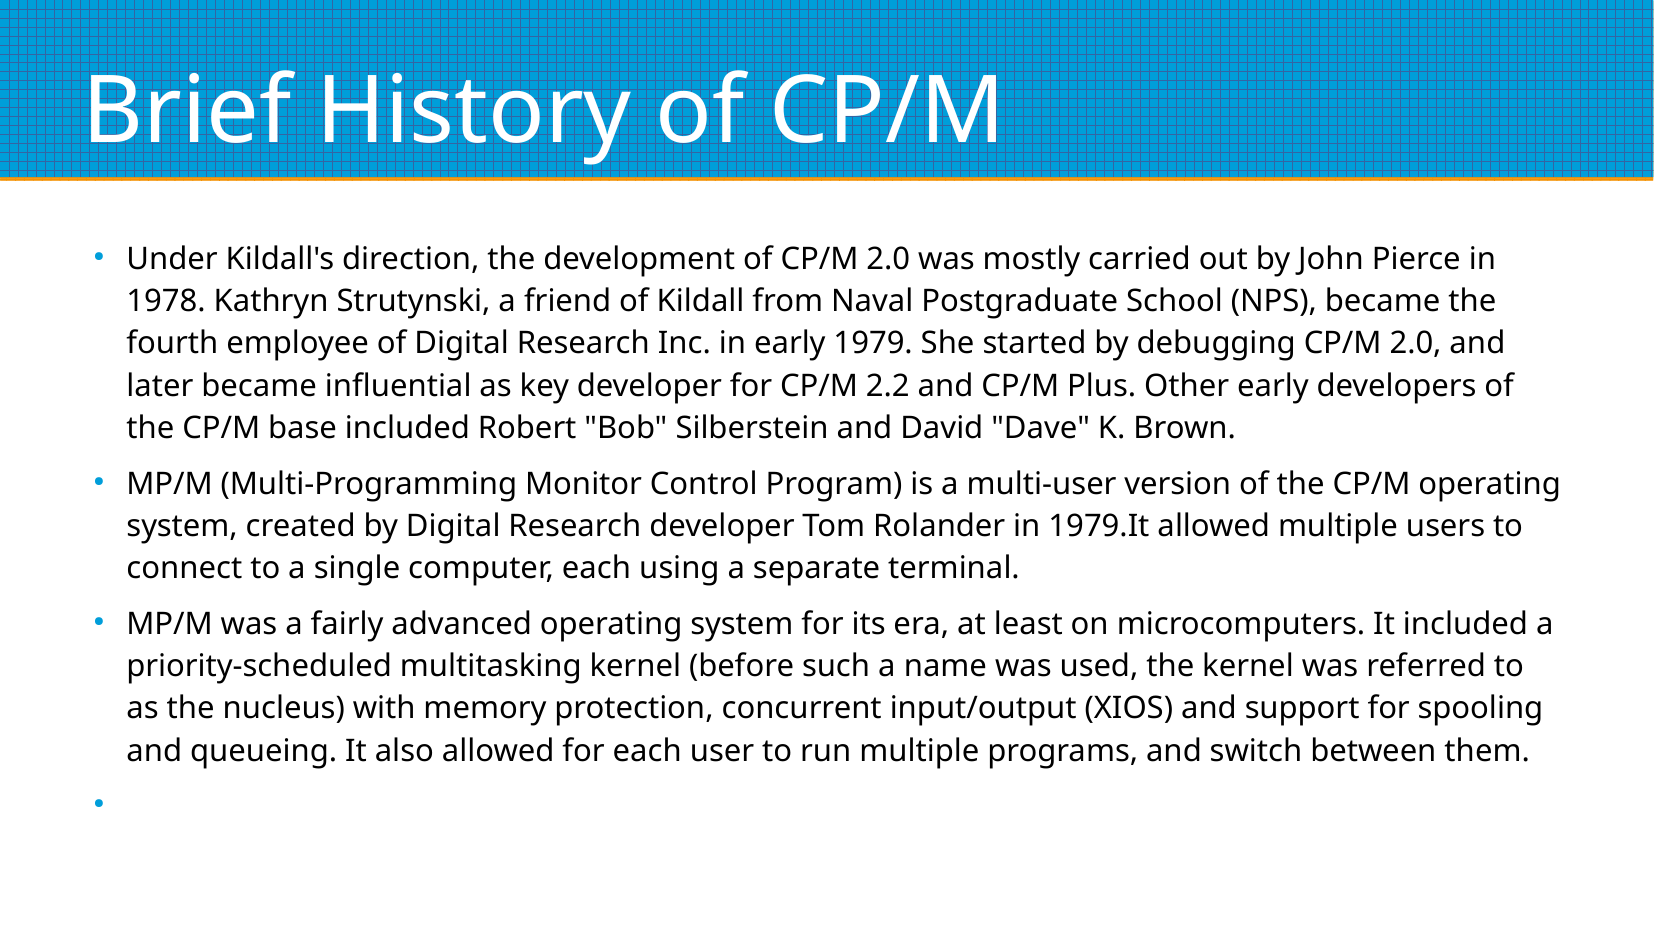

# Brief History of CP/M
Under Kildall's direction, the development of CP/M 2.0 was mostly carried out by John Pierce in 1978. Kathryn Strutynski, a friend of Kildall from Naval Postgraduate School (NPS), became the fourth employee of Digital Research Inc. in early 1979. She started by debugging CP/M 2.0, and later became influential as key developer for CP/M 2.2 and CP/M Plus. Other early developers of the CP/M base included Robert "Bob" Silberstein and David "Dave" K. Brown.
MP/M (Multi-Programming Monitor Control Program) is a multi-user version of the CP/M operating system, created by Digital Research developer Tom Rolander in 1979.It allowed multiple users to connect to a single computer, each using a separate terminal.
MP/M was a fairly advanced operating system for its era, at least on microcomputers. It included a priority-scheduled multitasking kernel (before such a name was used, the kernel was referred to as the nucleus) with memory protection, concurrent input/output (XIOS) and support for spooling and queueing. It also allowed for each user to run multiple programs, and switch between them.